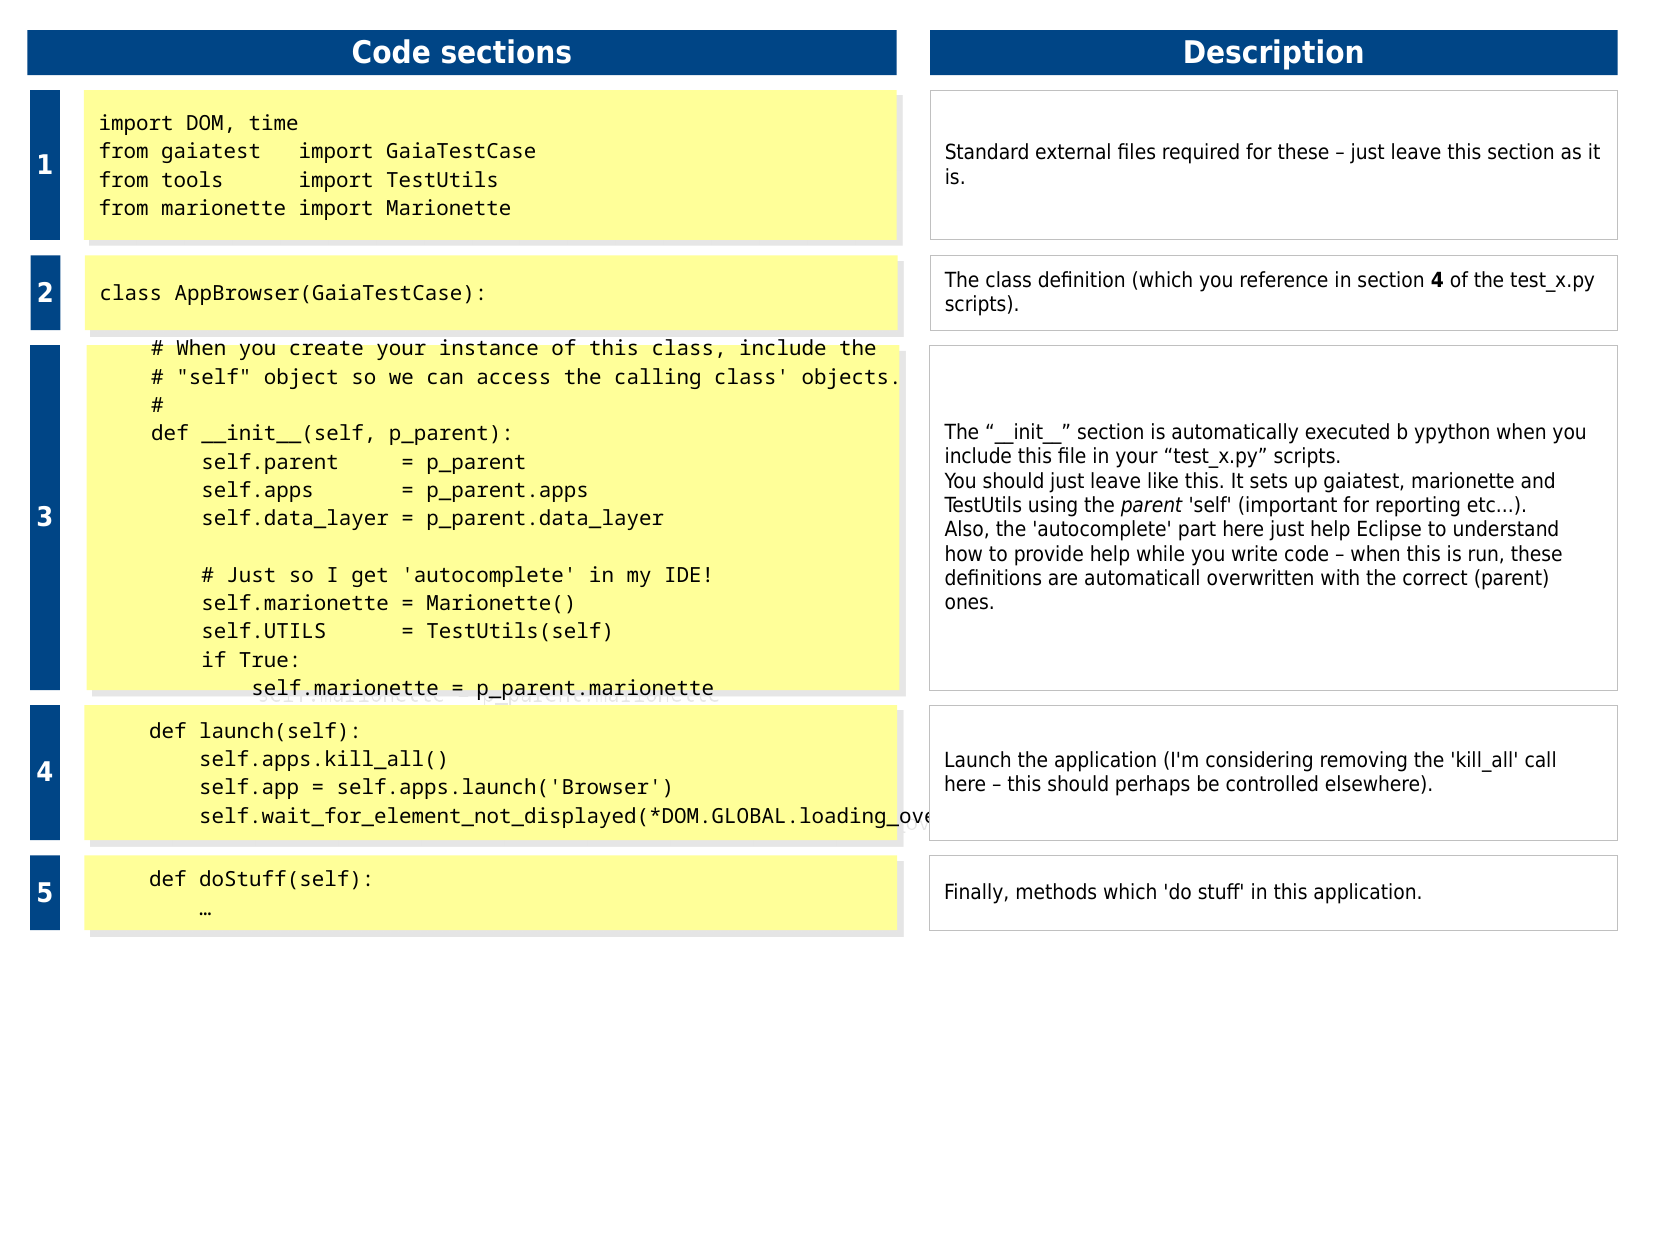

Code sections
Description
1
import DOM, time
from gaiatest import GaiaTestCase
from tools import TestUtils
from marionette import Marionette
Standard external files required for these – just leave this section as it is.
2
class AppBrowser(GaiaTestCase):
The class definition (which you reference in section 4 of the test_x.py scripts).
3
 #
 # When you create your instance of this class, include the
 # "self" object so we can access the calling class' objects.
 #
 def __init__(self, p_parent):
 self.parent = p_parent
 self.apps = p_parent.apps
 self.data_layer = p_parent.data_layer
 # Just so I get 'autocomplete' in my IDE!
 self.marionette = Marionette()
 self.UTILS = TestUtils(self)
 if True:
 self.marionette = p_parent.marionette
 self.UTILS = p_parent.UTILS
The “__init__” section is automatically executed b ypython when you include this file in your “test_x.py” scripts.
You should just leave like this. It sets up gaiatest, marionette and TestUtils using the parent 'self' (important for reporting etc...).
Also, the 'autocomplete' part here just help Eclipse to understand how to provide help while you write code – when this is run, these definitions are automaticall overwritten with the correct (parent) ones.
4
 def launch(self):
 self.apps.kill_all()
 self.app = self.apps.launch('Browser')
 self.wait_for_element_not_displayed(*DOM.GLOBAL.loading_overlay)
Launch the application (I'm considering removing the 'kill_all' call here – this should perhaps be controlled elsewhere).
5
 def doStuff(self):
 …
Finally, methods which 'do stuff' in this application.